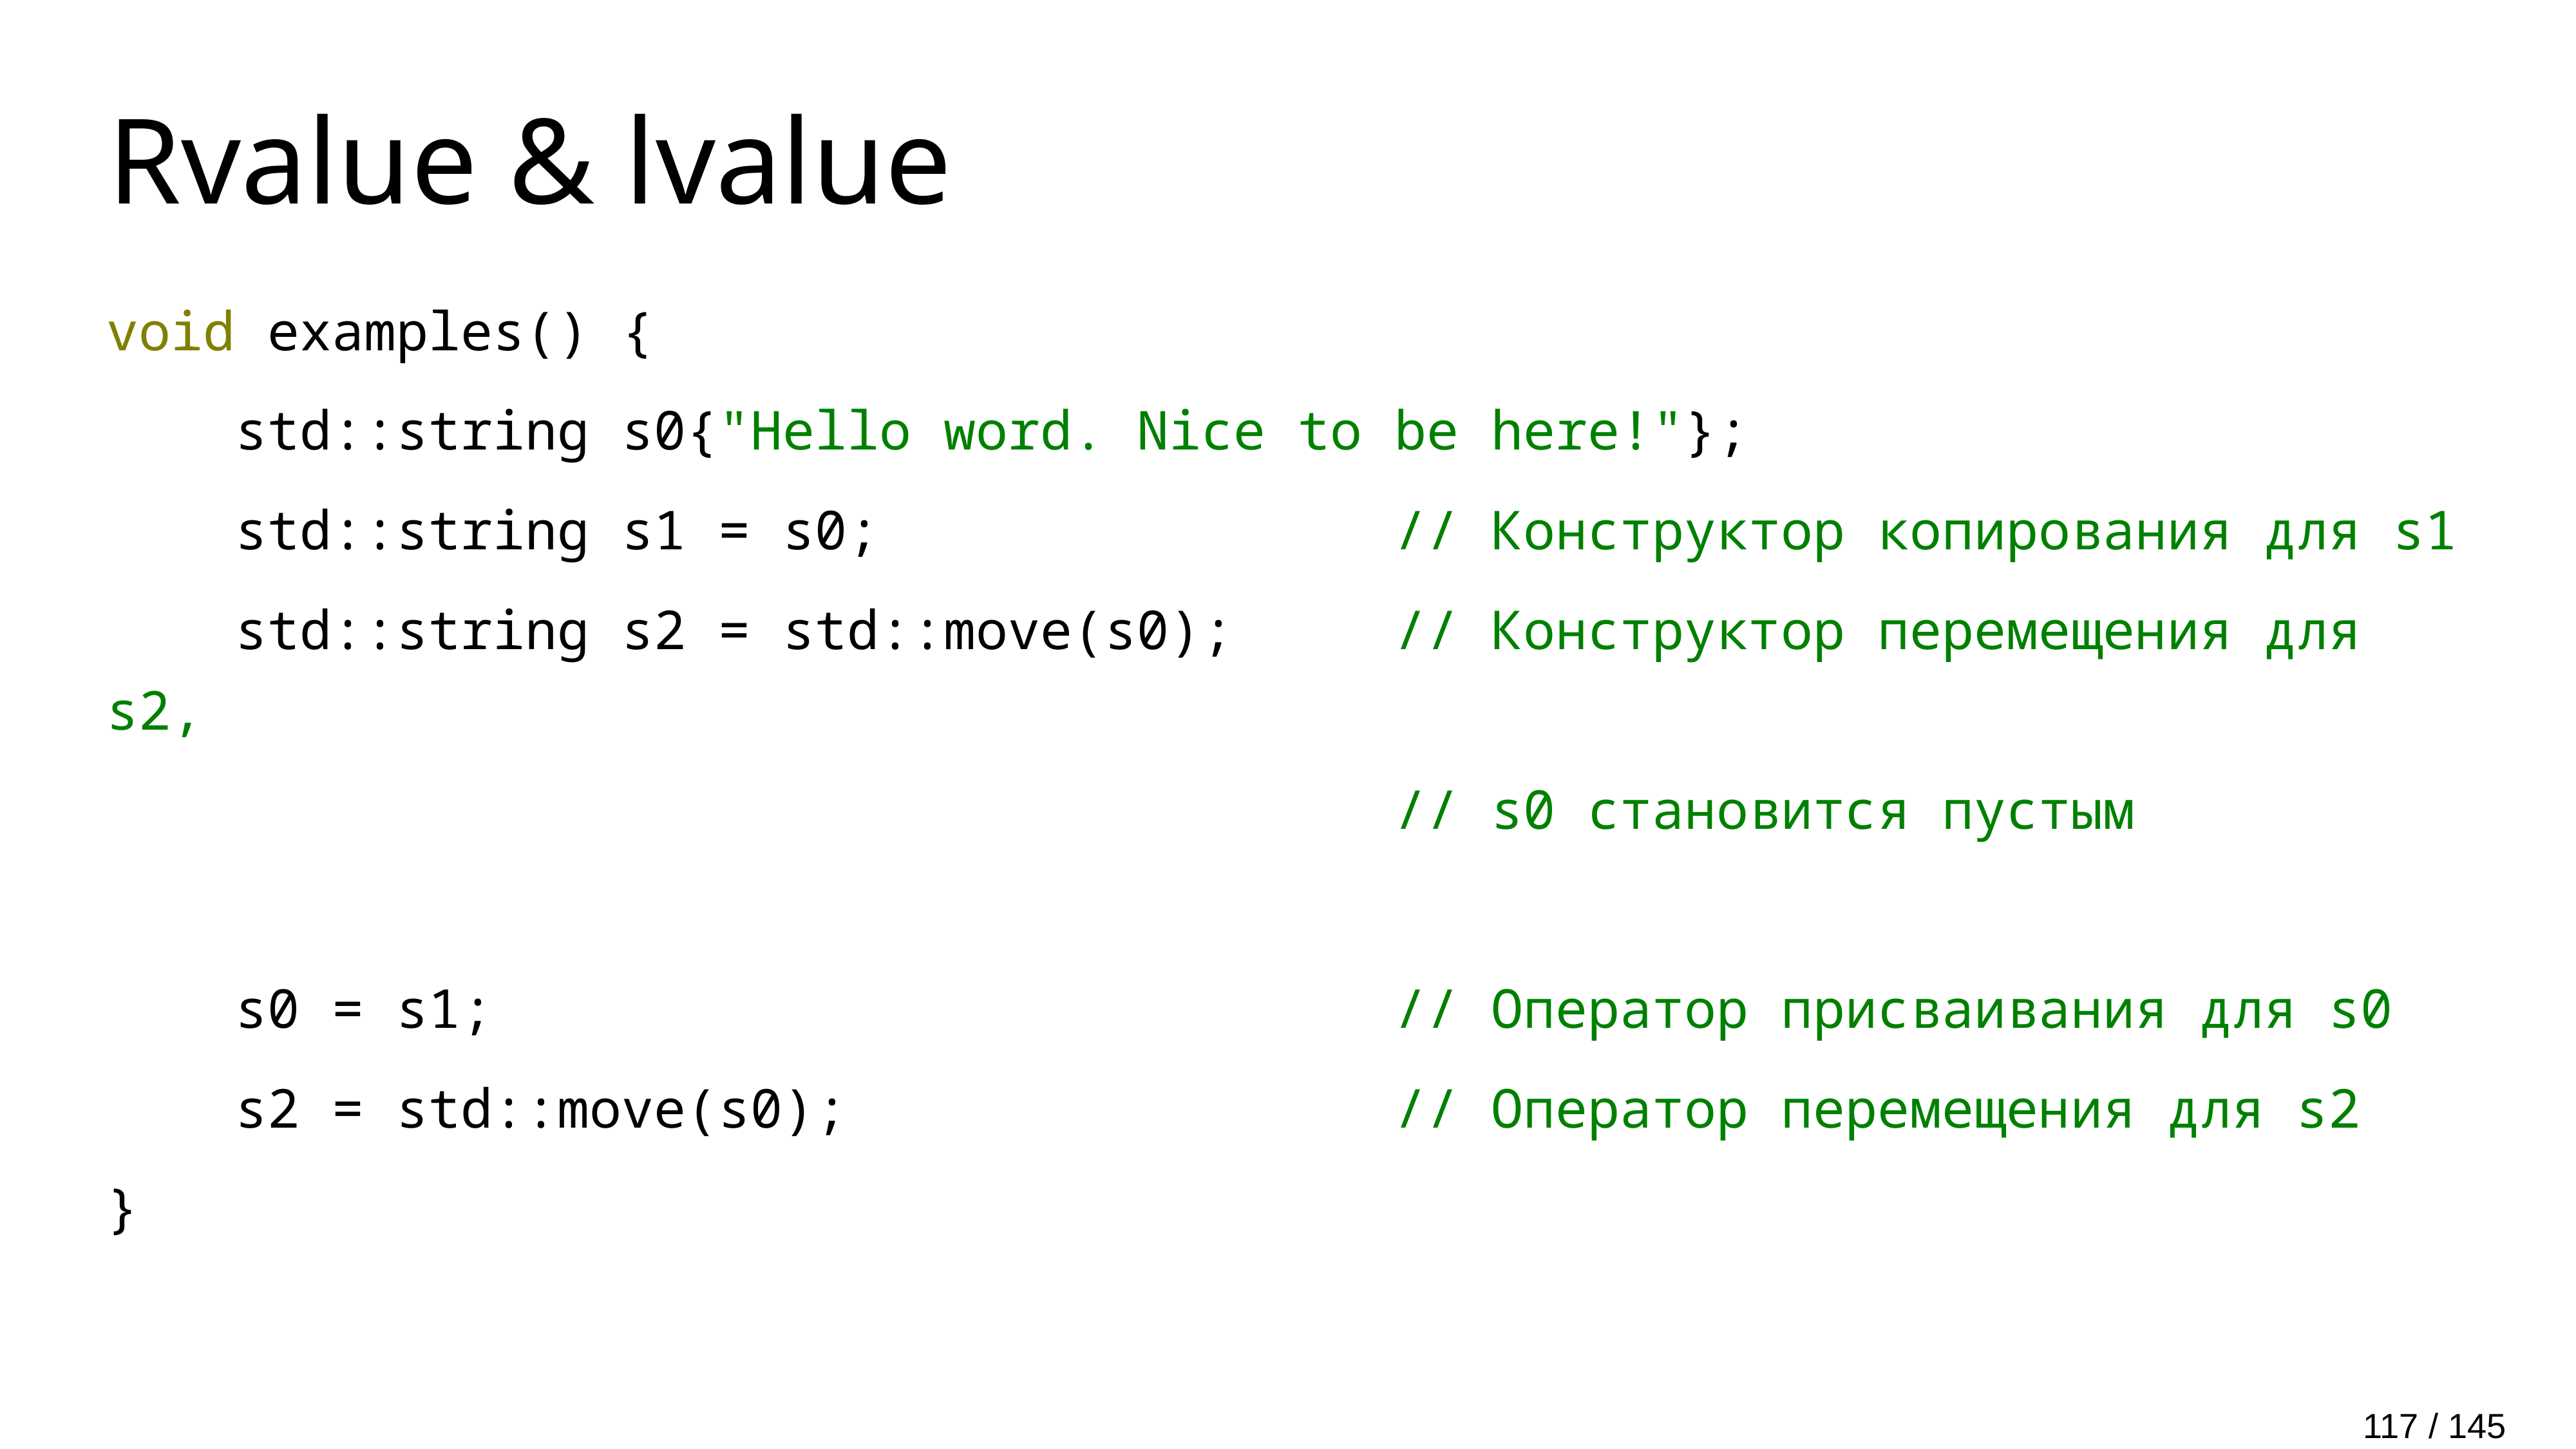

# Rvalue & lvalue
void examples() {
 std::string s0{"Hello word. Nice to be here!"};
 std::string s1 = s0; // Конструктор копирования для s1
 std::string s2 = std::move(s0); // Конструктор перемещения для s2,
 // s0 становится пустым
 s0 = s1; // Оператор присваивания для s0
 s2 = std::move(s0); // Оператор перемещения для s2
}